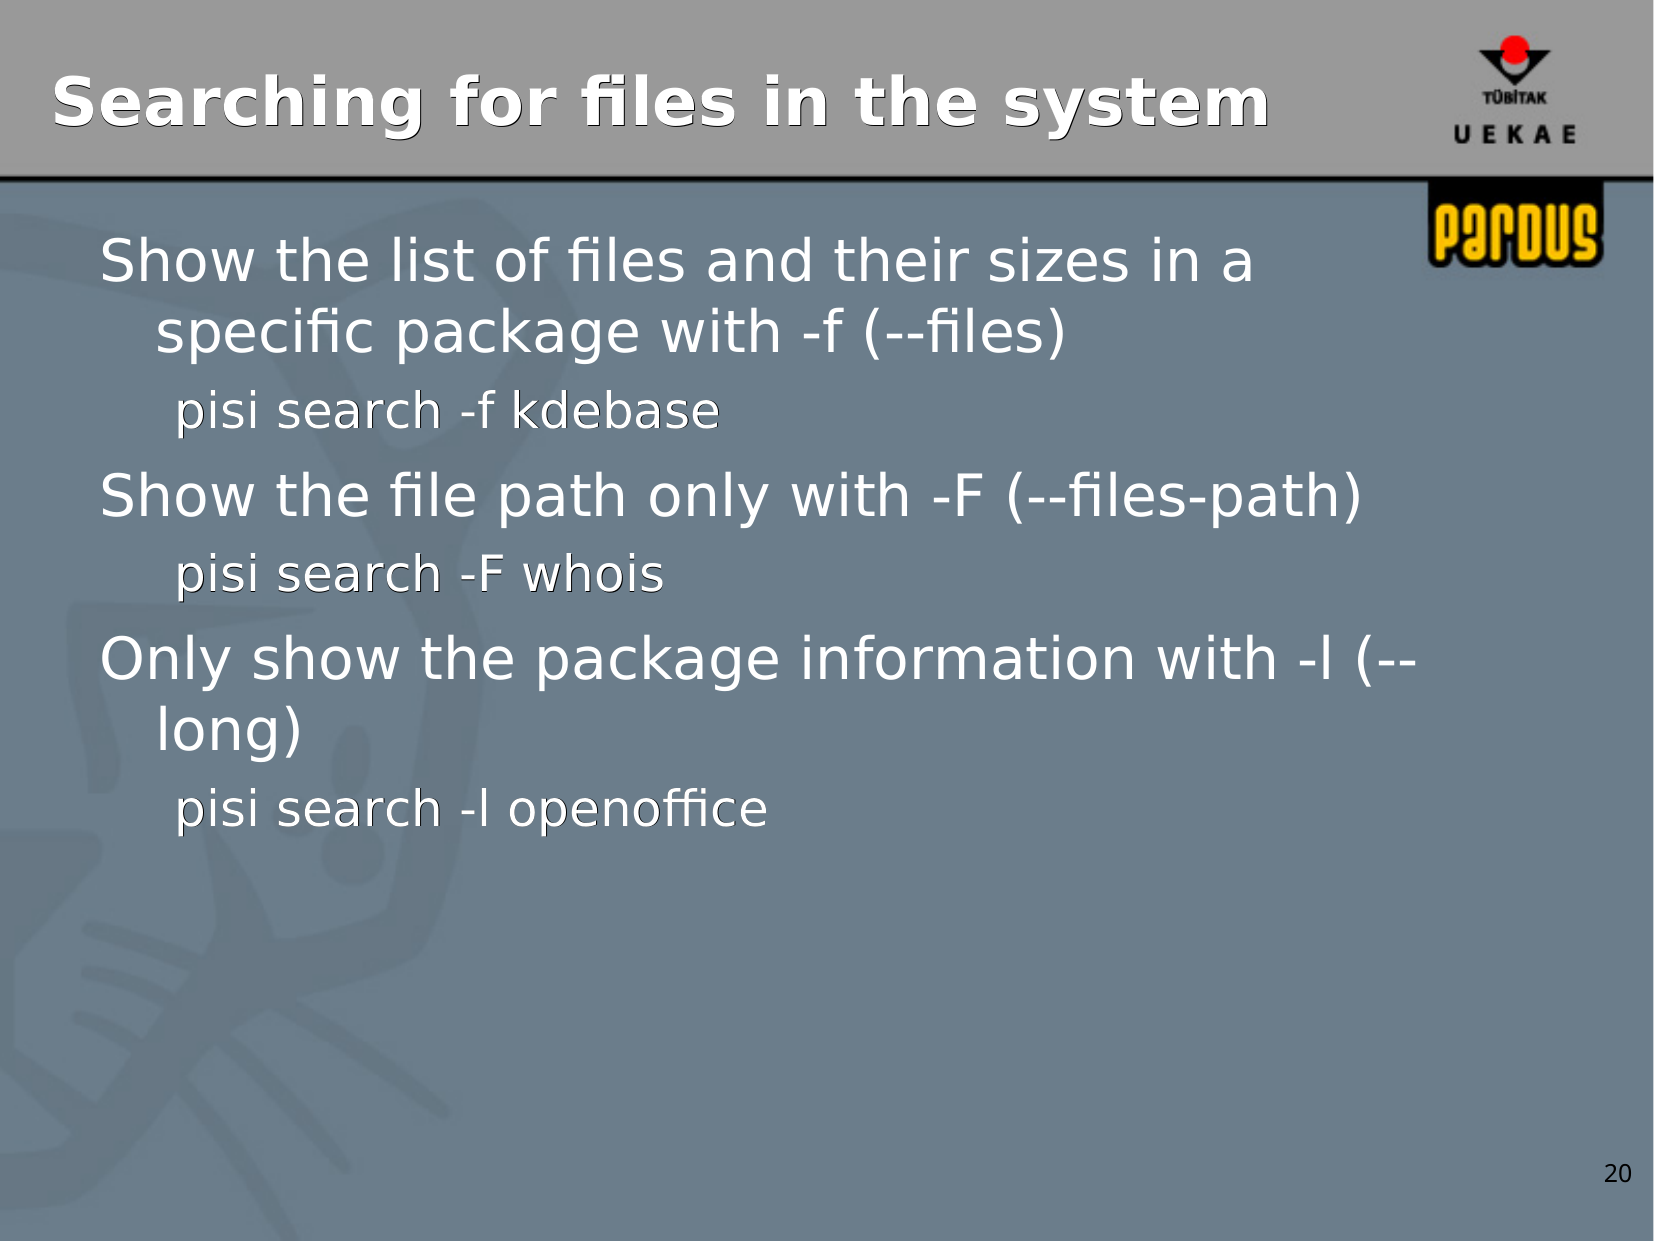

# Searching for files in the system
Show the list of files and their sizes in a specific package with -f (--files)
pisi search -f kdebase
Show the file path only with -F (--files-path)
pisi search -F whois
Only show the package information with -l (--long)
pisi search -l openoffice